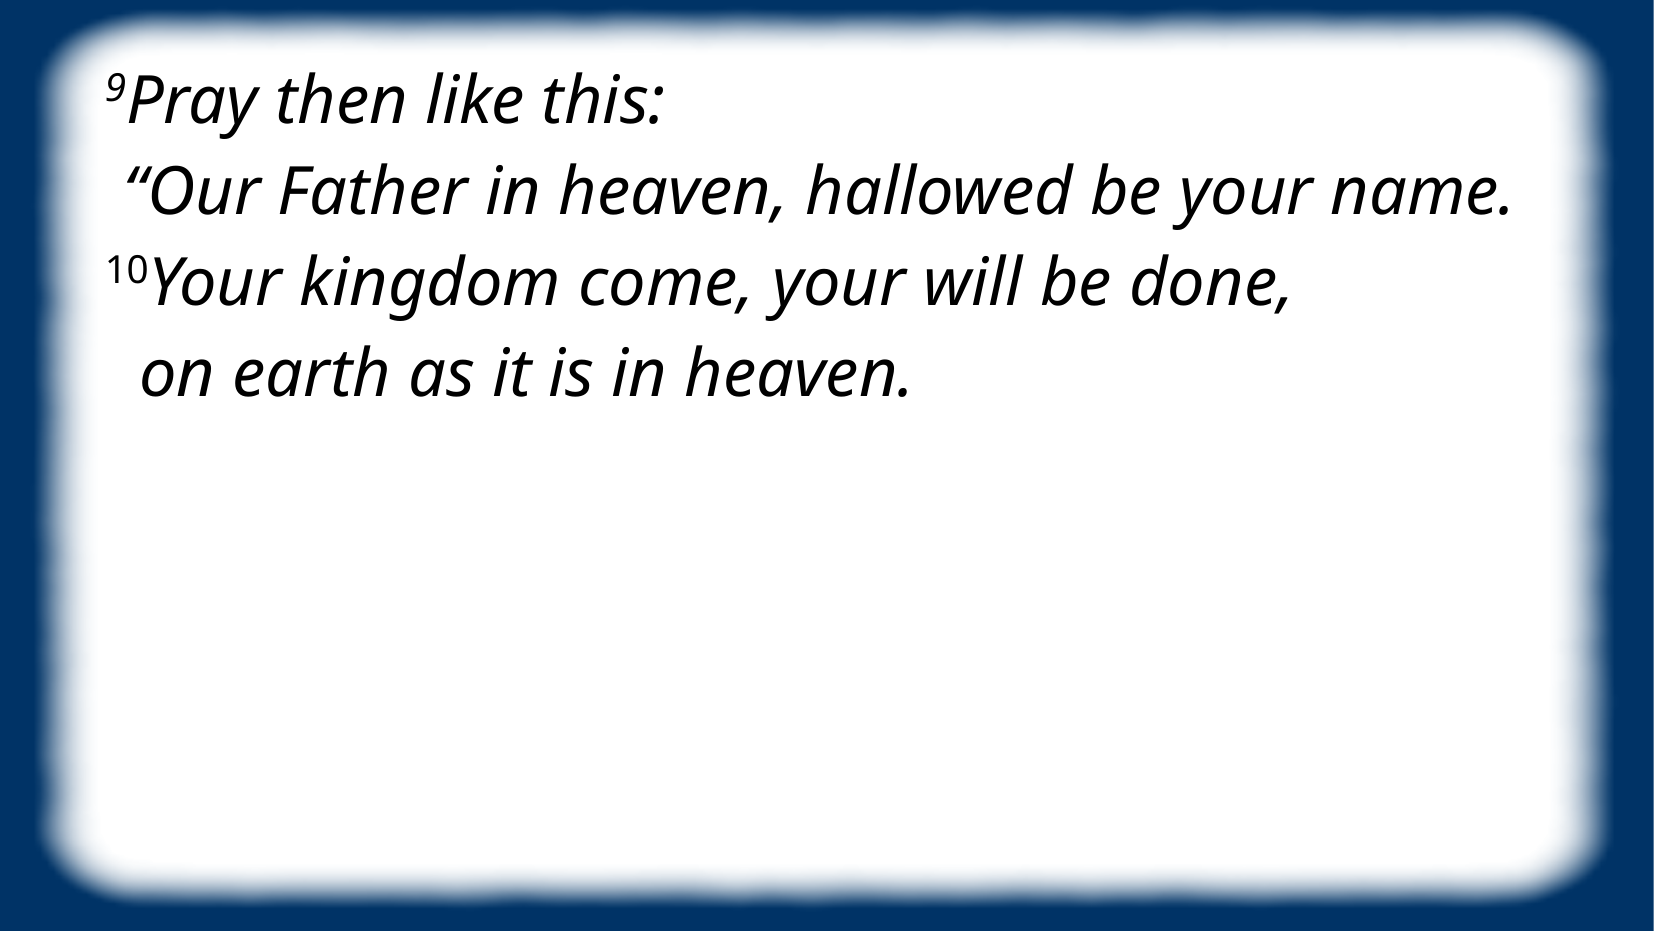

9Pray then like this:
“Our Father in heaven, hallowed be your name.
10Your kingdom come, your will be done,
 on earth as it is in heaven.